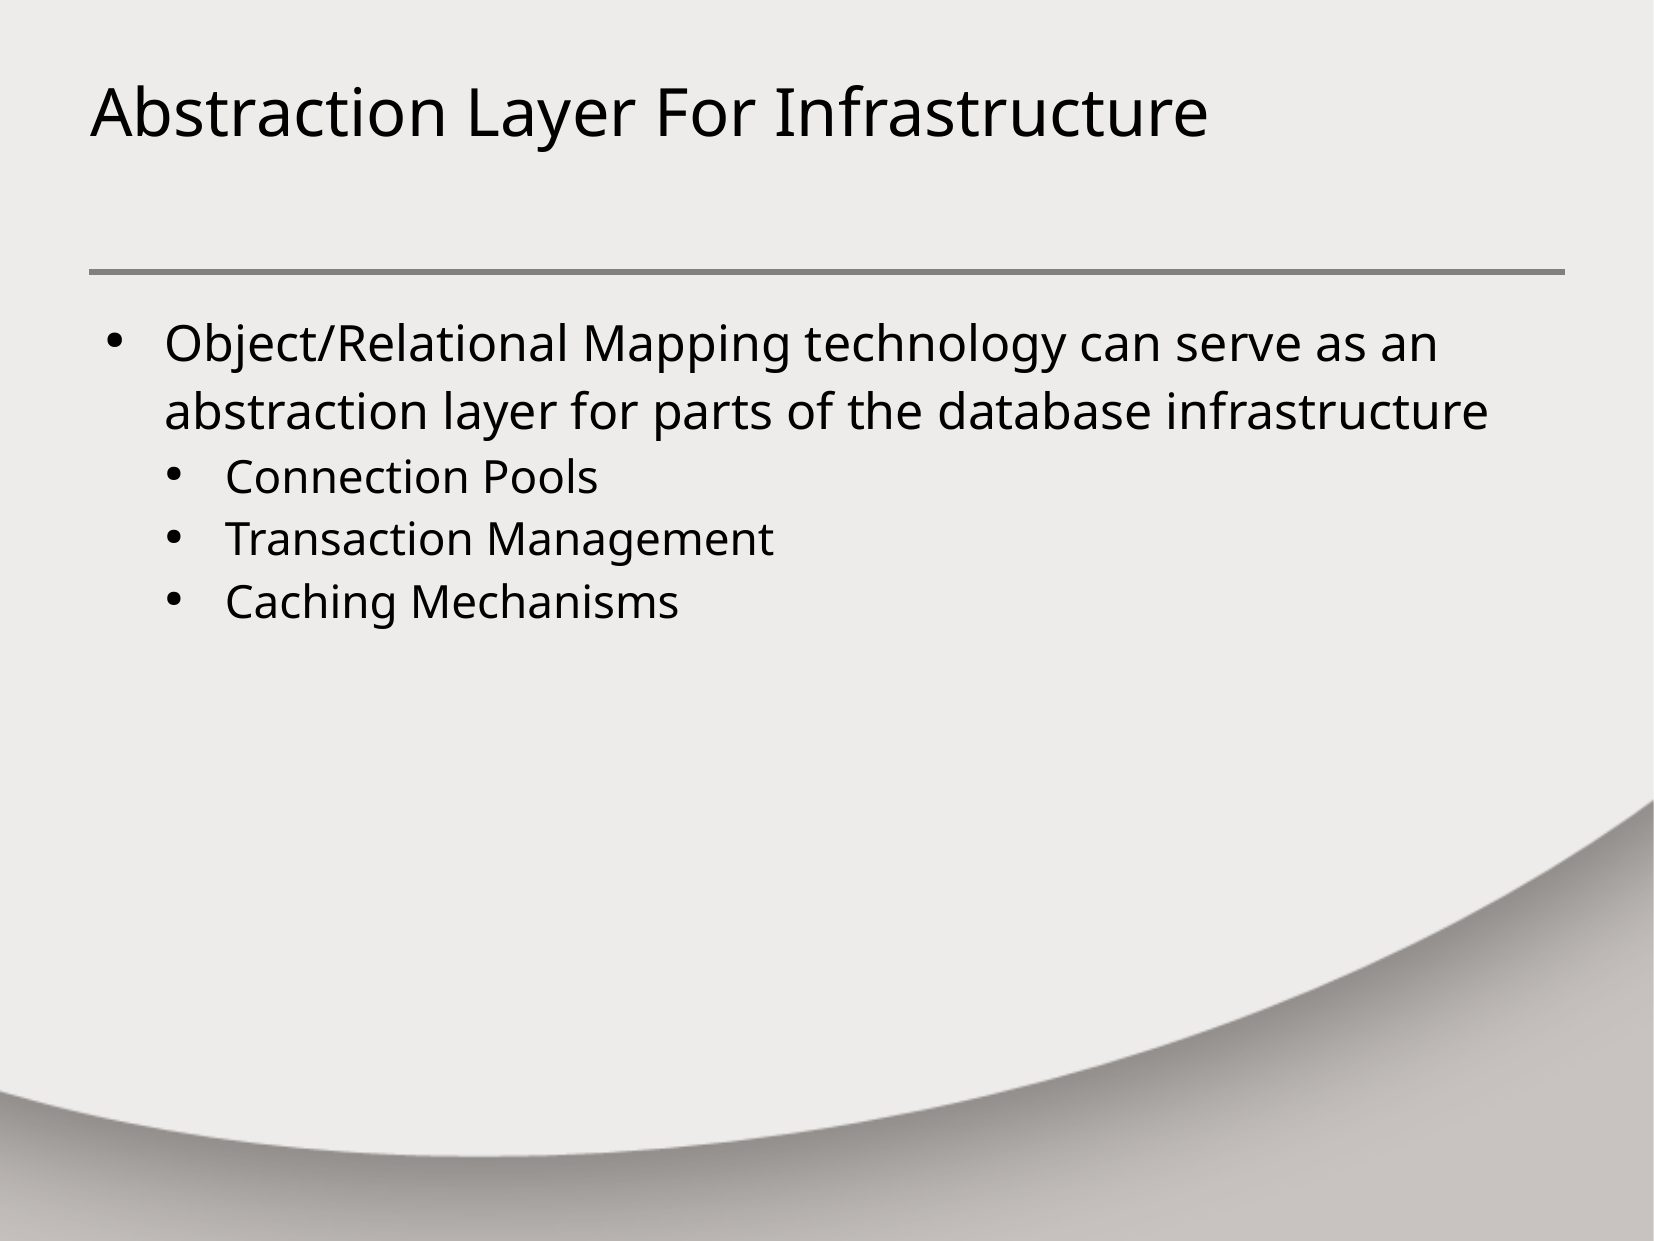

# Abstraction Layer For Infrastructure
Object/Relational Mapping technology can serve as an abstraction layer for parts of the database infrastructure
Connection Pools
Transaction Management
Caching Mechanisms